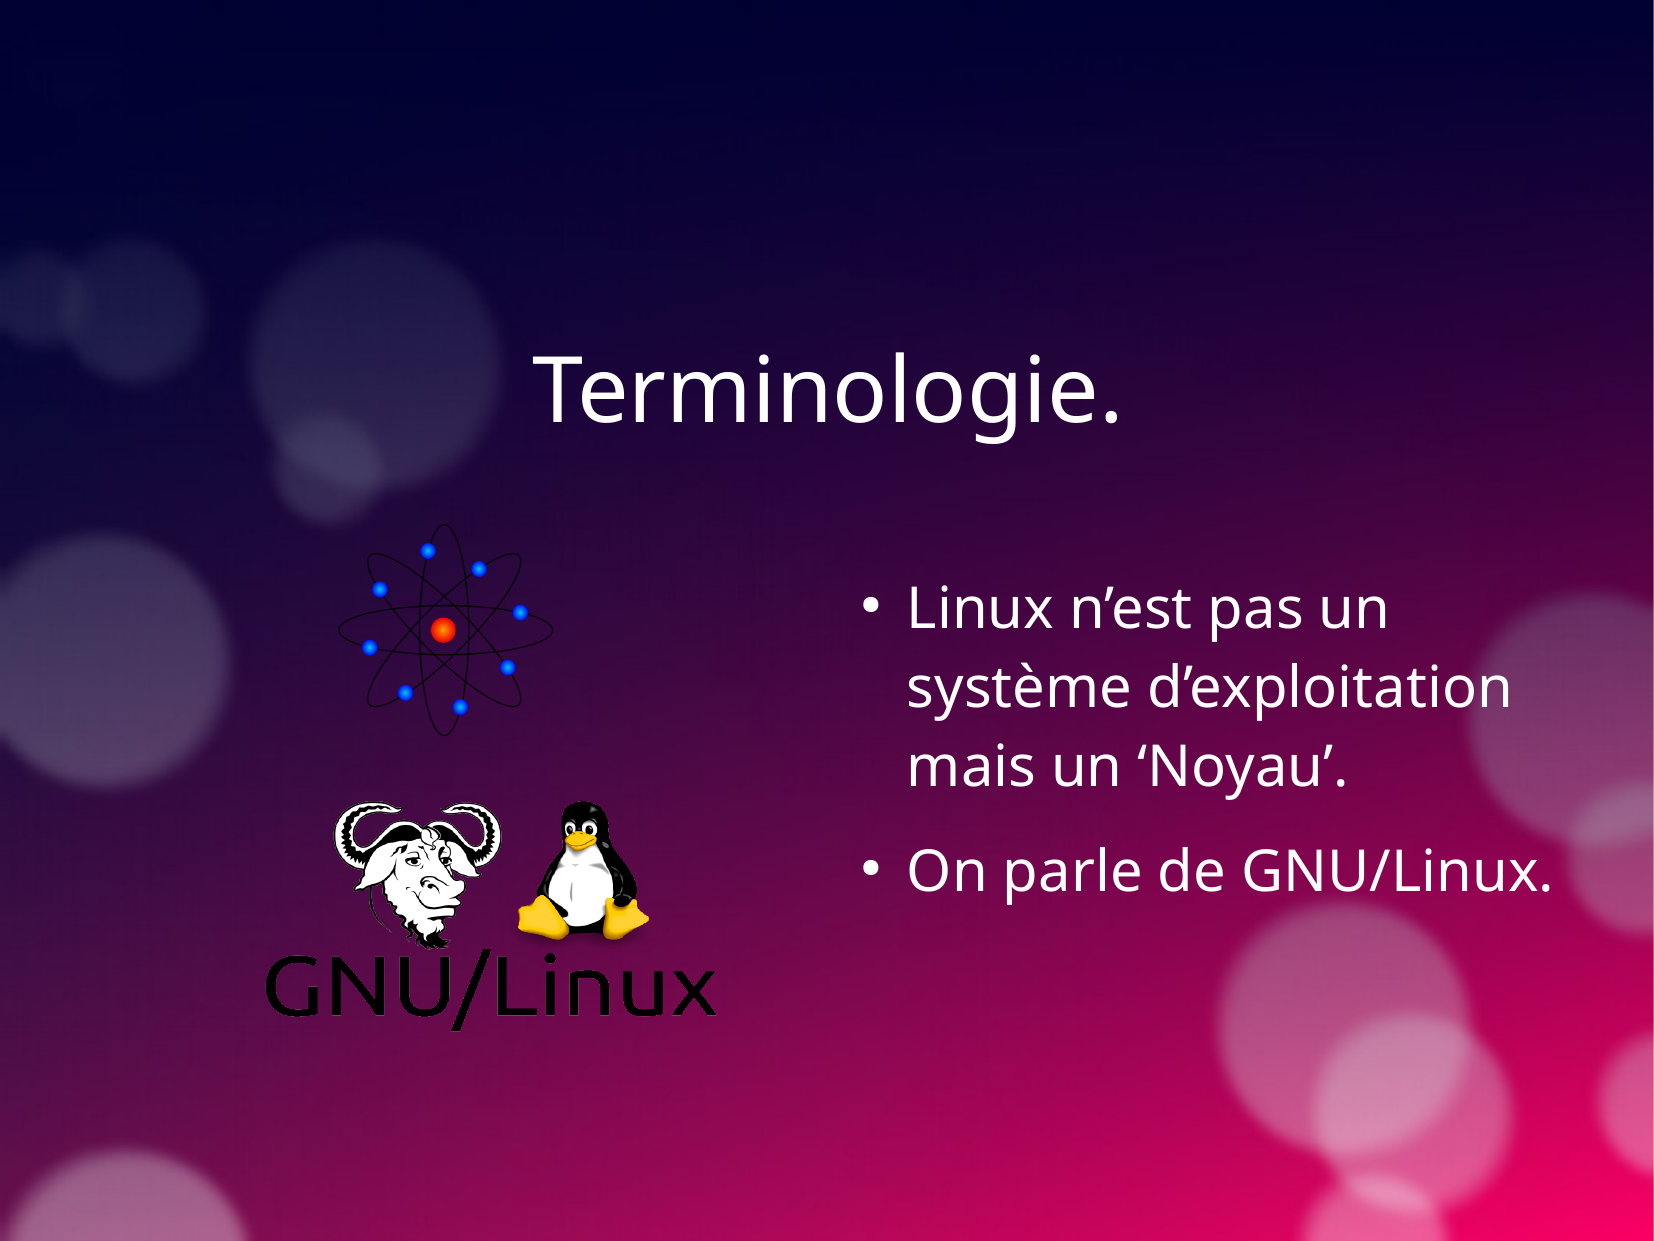

# Terminologie.
Linux n’est pas un système d’exploitation mais un ‘Noyau’.
On parle de GNU/Linux.